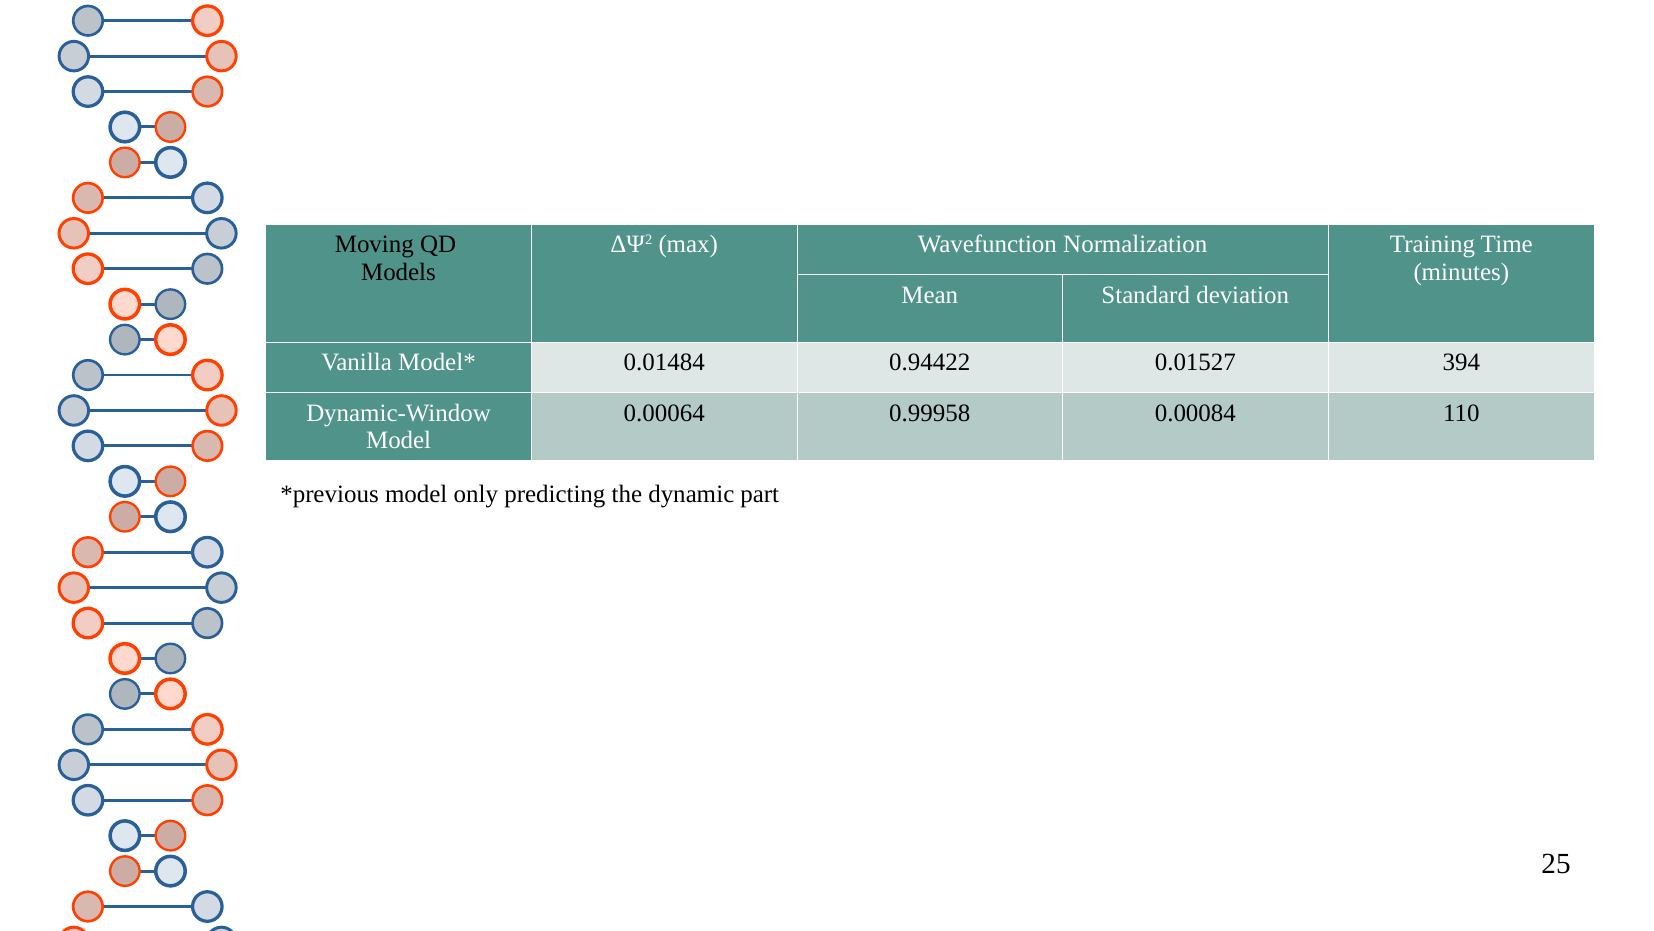

| Moving QD Models | ΔΨ2 (max) | Wavefunction Normalization | | Training Time (minutes) |
| --- | --- | --- | --- | --- |
| | | Mean | Standard deviation | |
| Vanilla Model\* | 0.01484 | 0.94422 | 0.01527 | 394 |
| Dynamic-Window Model | 0.00064 | 0.99958 | 0.00084 | 110 |
*previous model only predicting the dynamic part
25